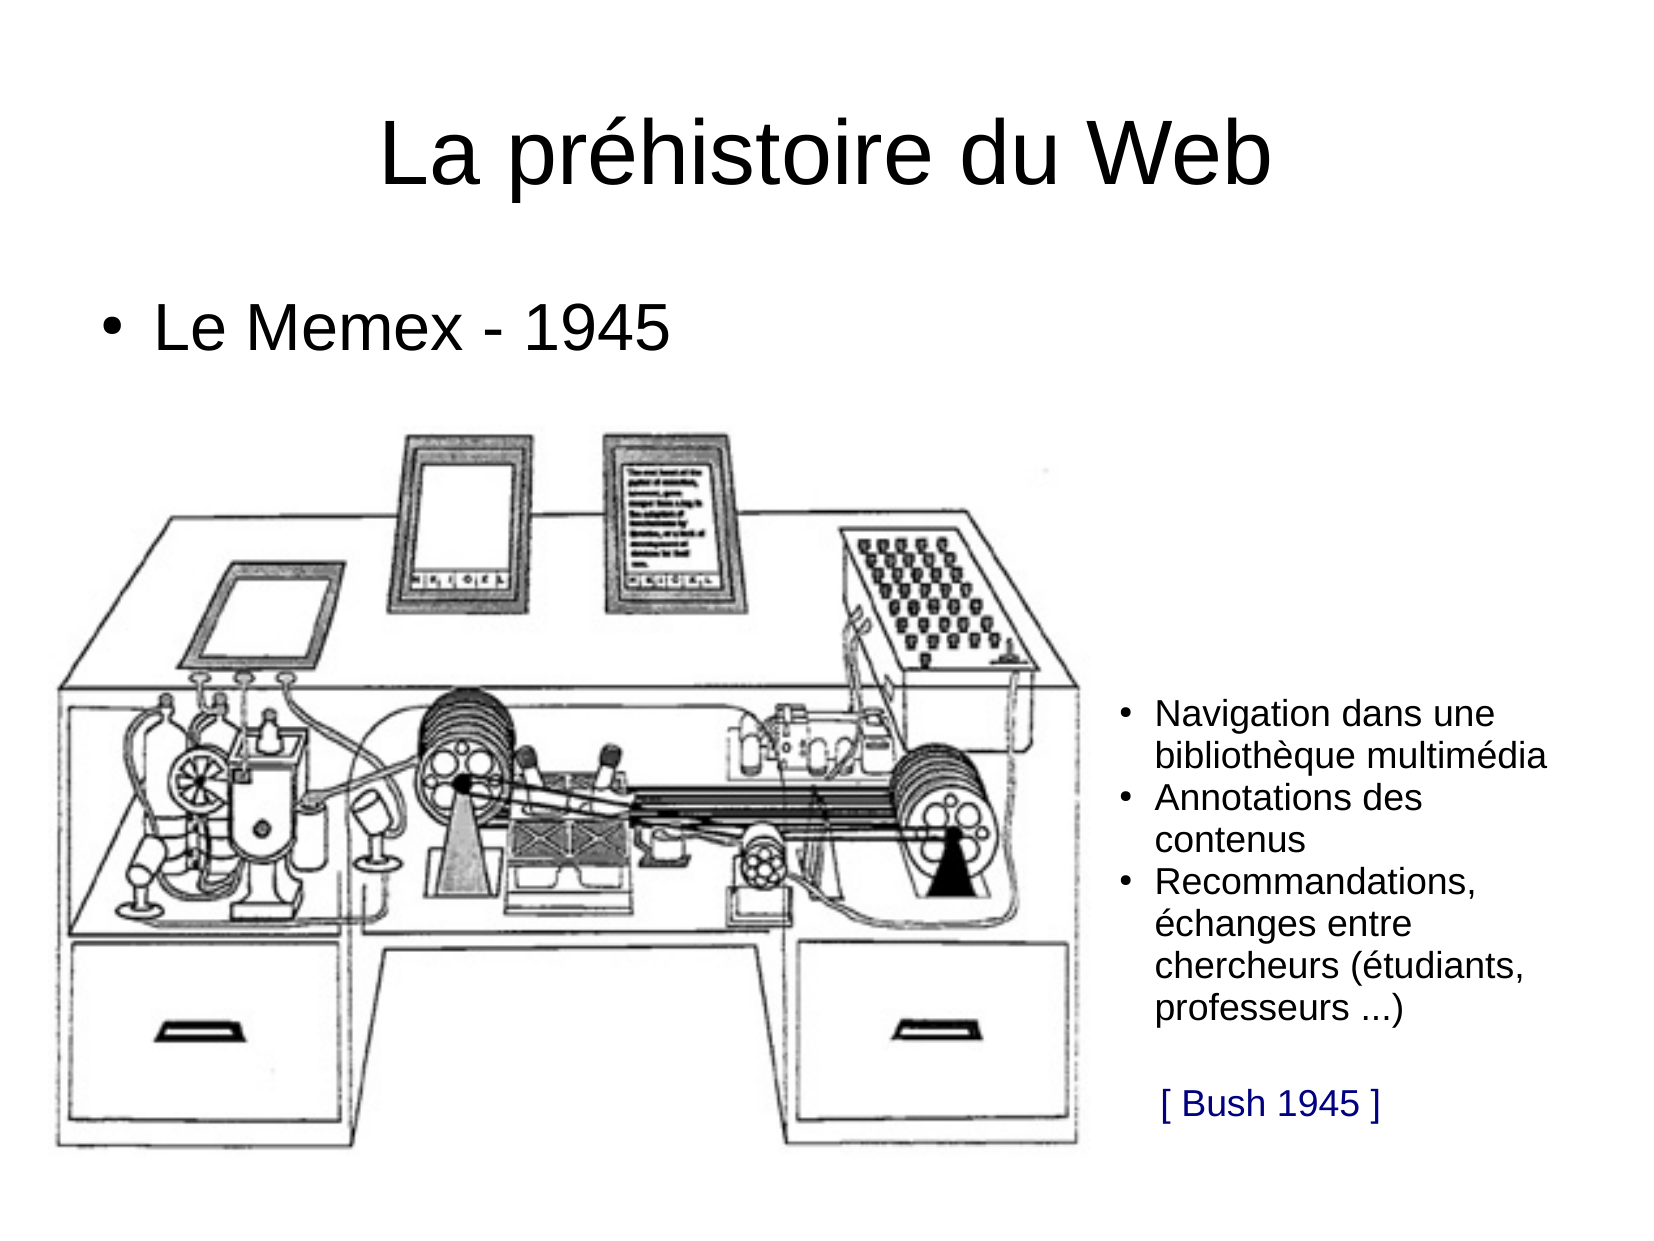

# La préhistoire du Web
Le Memex - 1945
Navigation dans une bibliothèque multimédia
Annotations des contenus
Recommandations, échanges entre chercheurs (étudiants, professeurs ...)
[ Bush 1945 ]